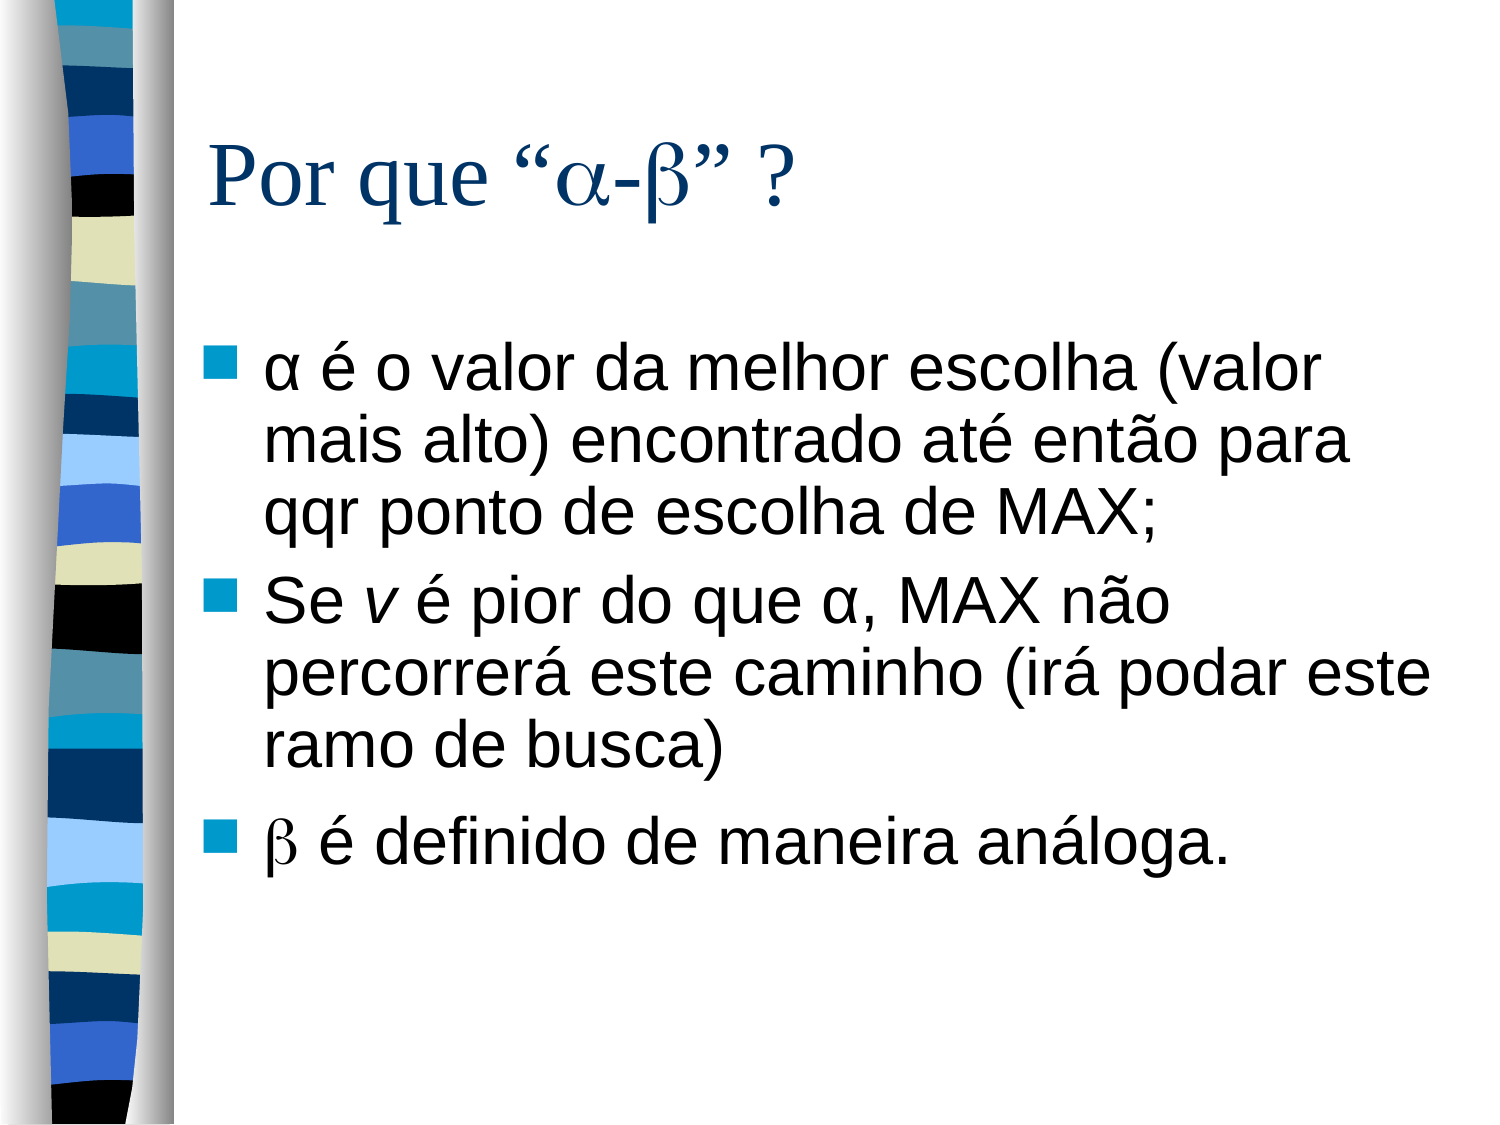

# Por que “-” ?
α é o valor da melhor escolha (valor mais alto) encontrado até então para qqr ponto de escolha de MAX;
Se v é pior do que α, MAX não percorrerá este caminho (irá podar este ramo de busca)
 é definido de maneira análoga.